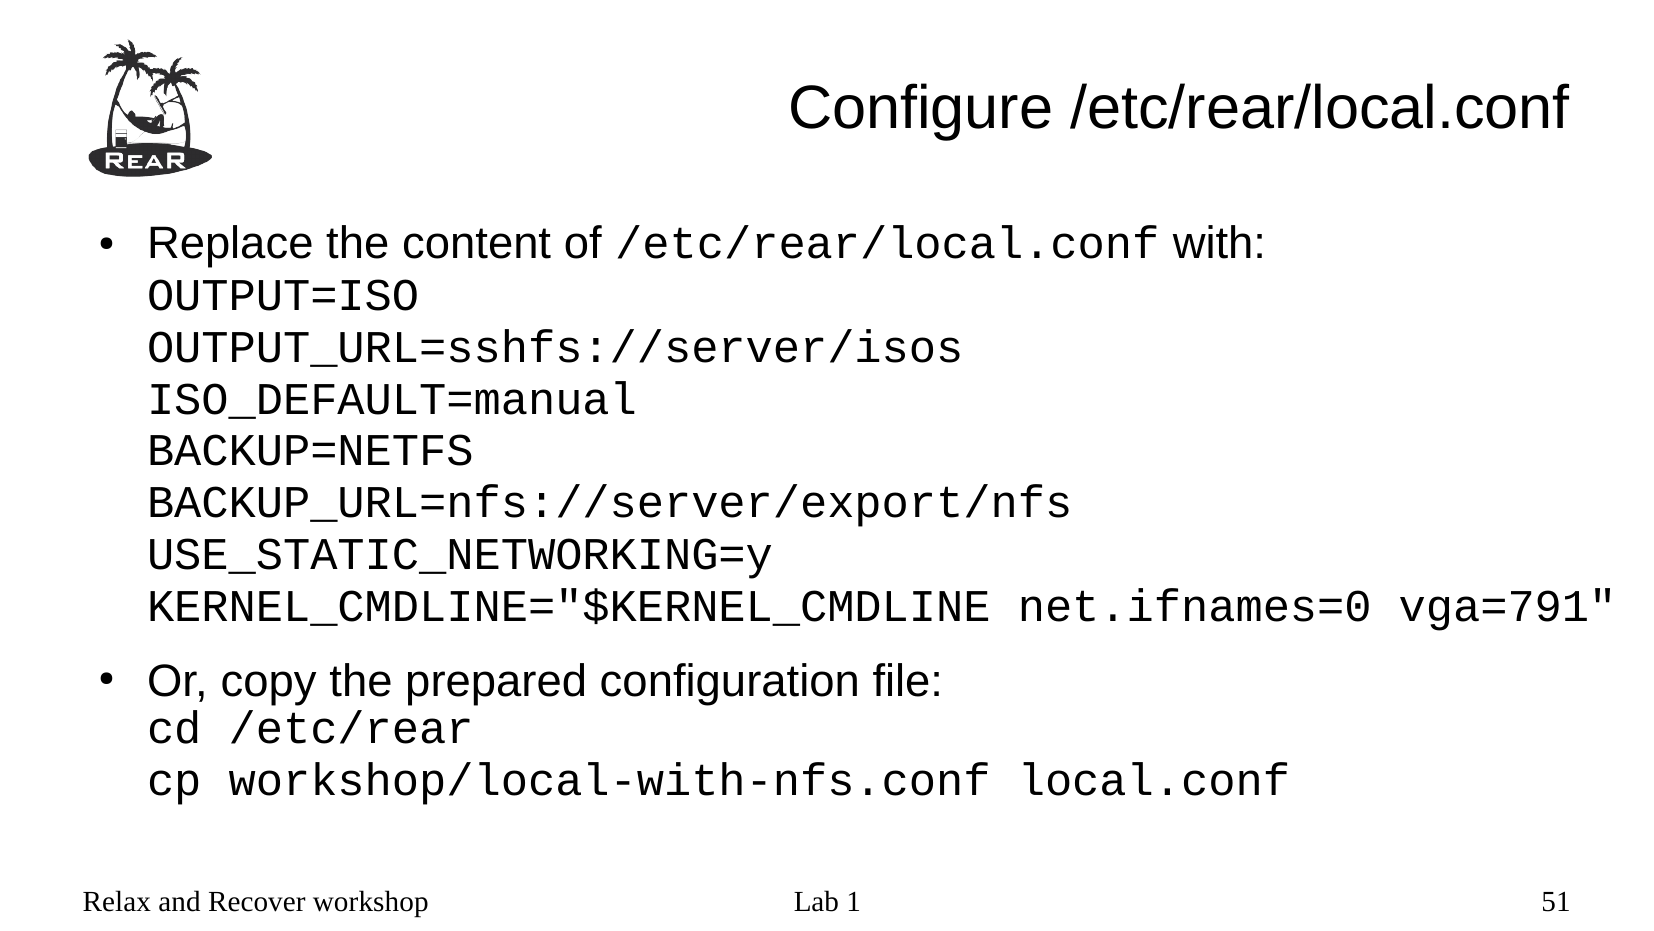

# Configure /etc/rear/local.conf
Replace the content of /etc/rear/local.conf with:
OUTPUT=ISO
OUTPUT_URL=sshfs://server/isos
ISO_DEFAULT=manual
BACKUP=NETFS
BACKUP_URL=nfs://server/export/nfs
USE_STATIC_NETWORKING=y
KERNEL_CMDLINE="$KERNEL_CMDLINE net.ifnames=0 vga=791"
Or, copy the prepared configuration file:
cd /etc/rear
cp workshop/local-with-nfs.conf local.conf
Relax and Recover workshop
Lab 1
51